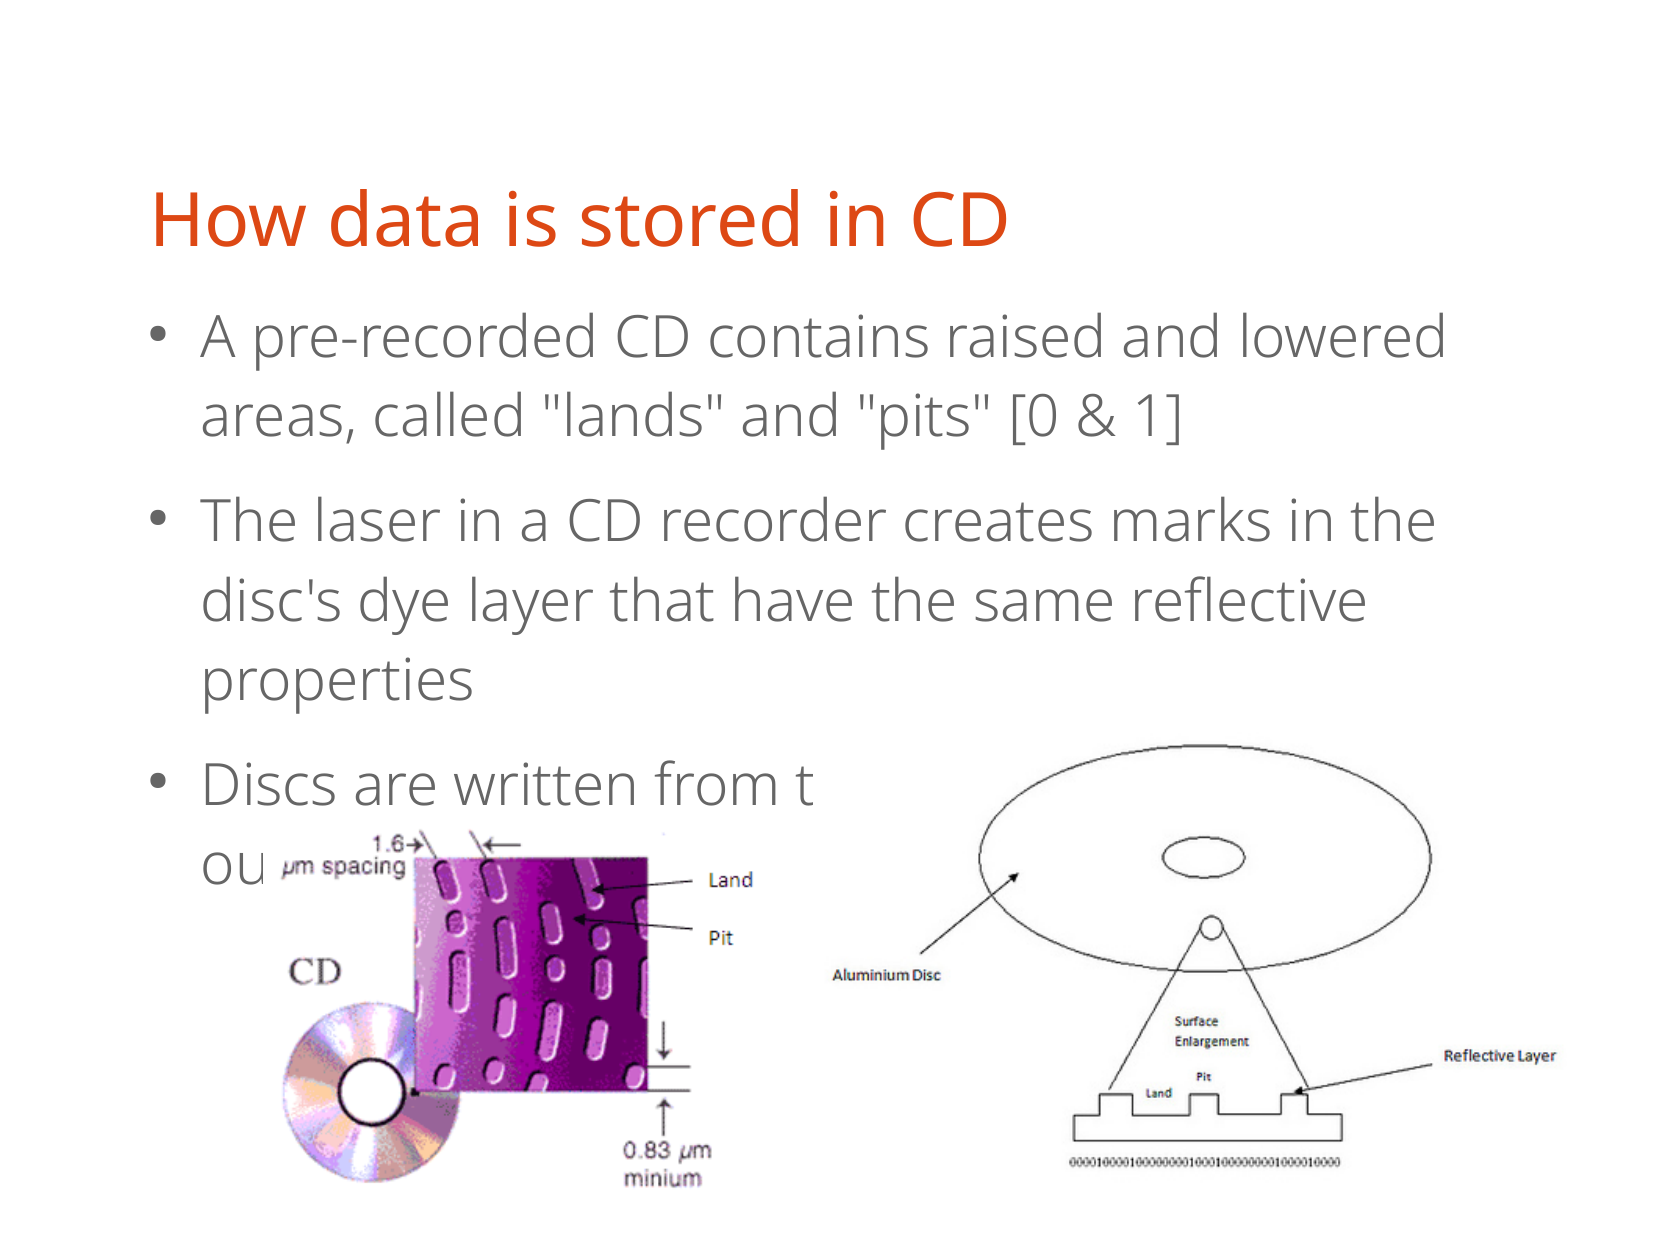

# How data is stored in CD
A pre-recorded CD contains raised and lowered areas, called "lands" and "pits" [0 & 1]
The laser in a CD recorder creates marks in the disc's dye layer that have the same reflective properties
Discs are written from the inner portion to the outside